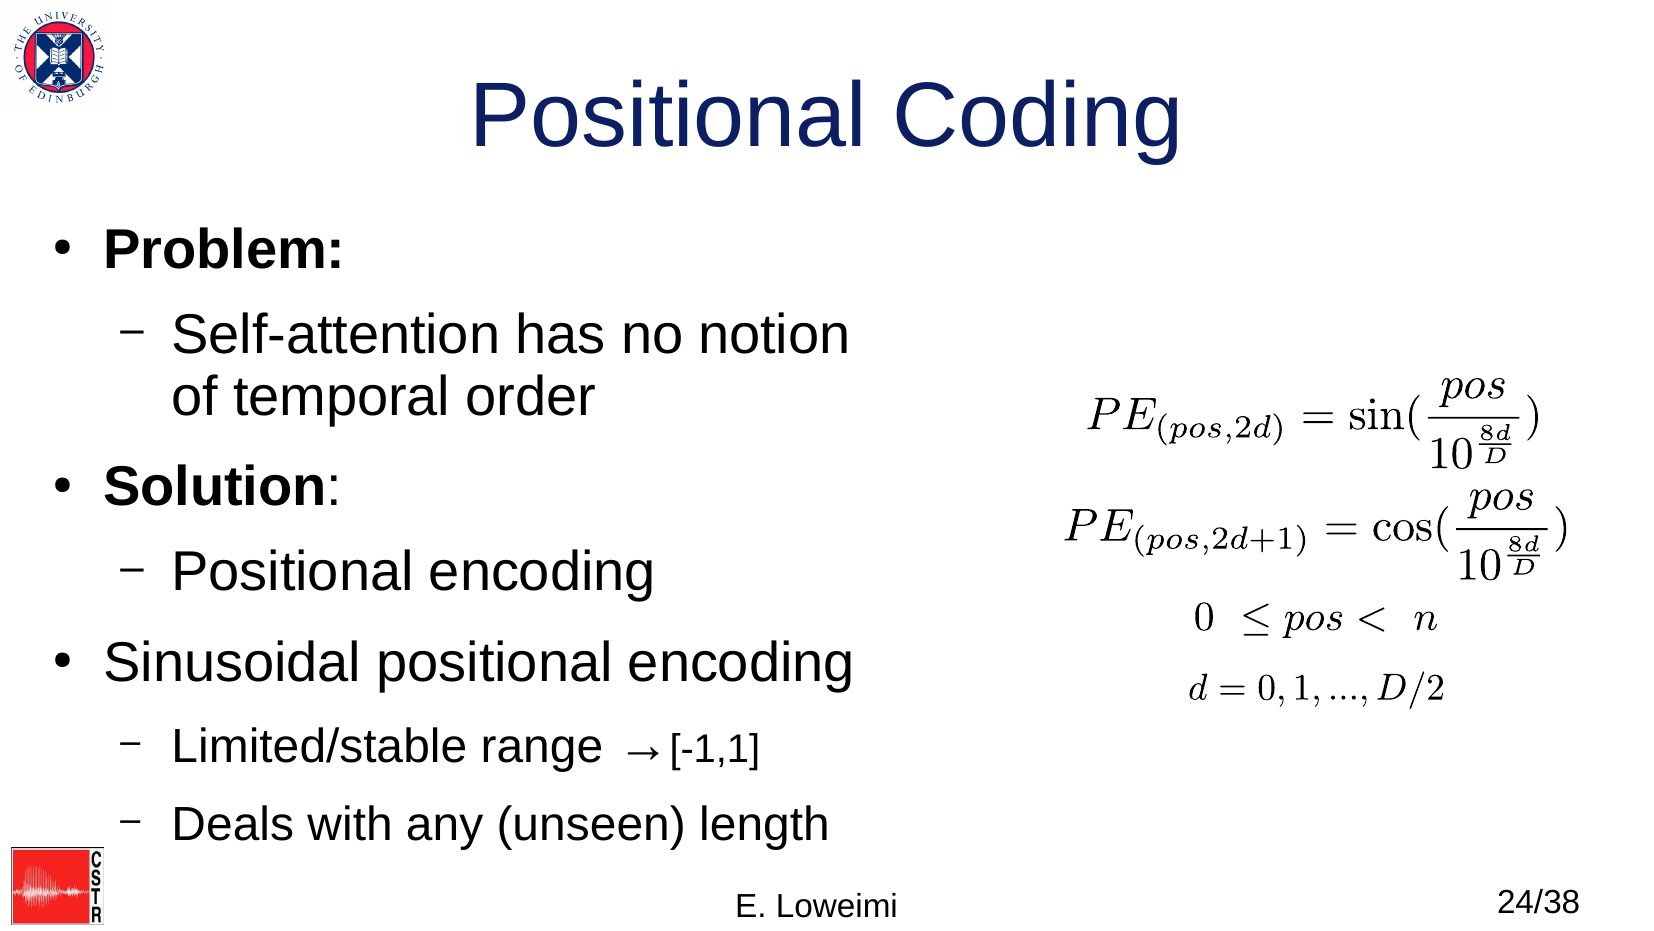

# Positional Coding
Problem:
Self-attention has no notion of temporal order
Solution:
Positional encoding
Sinusoidal positional encoding
Limited/stable range →[-1,1]
Deals with any (unseen) length
24/38
E. Loweimi